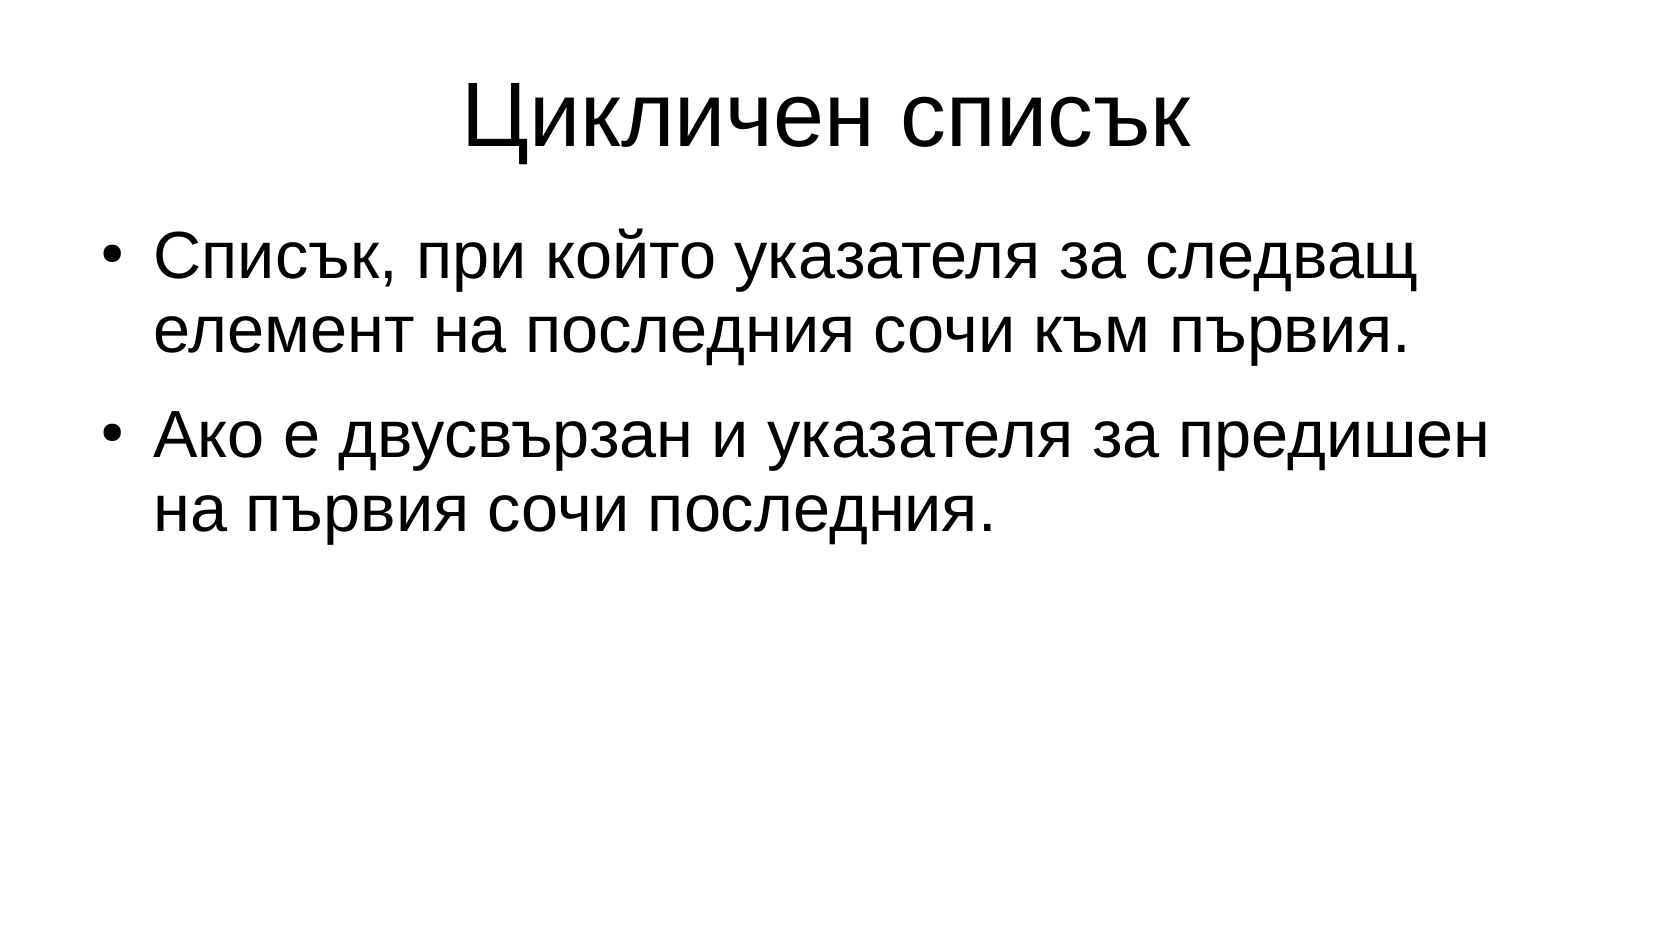

# Цикличен списък
Списък, при който указателя за следващ елемент на последния сочи към първия.
Ако е двусвързан и указателя за предишен на първия сочи последния.